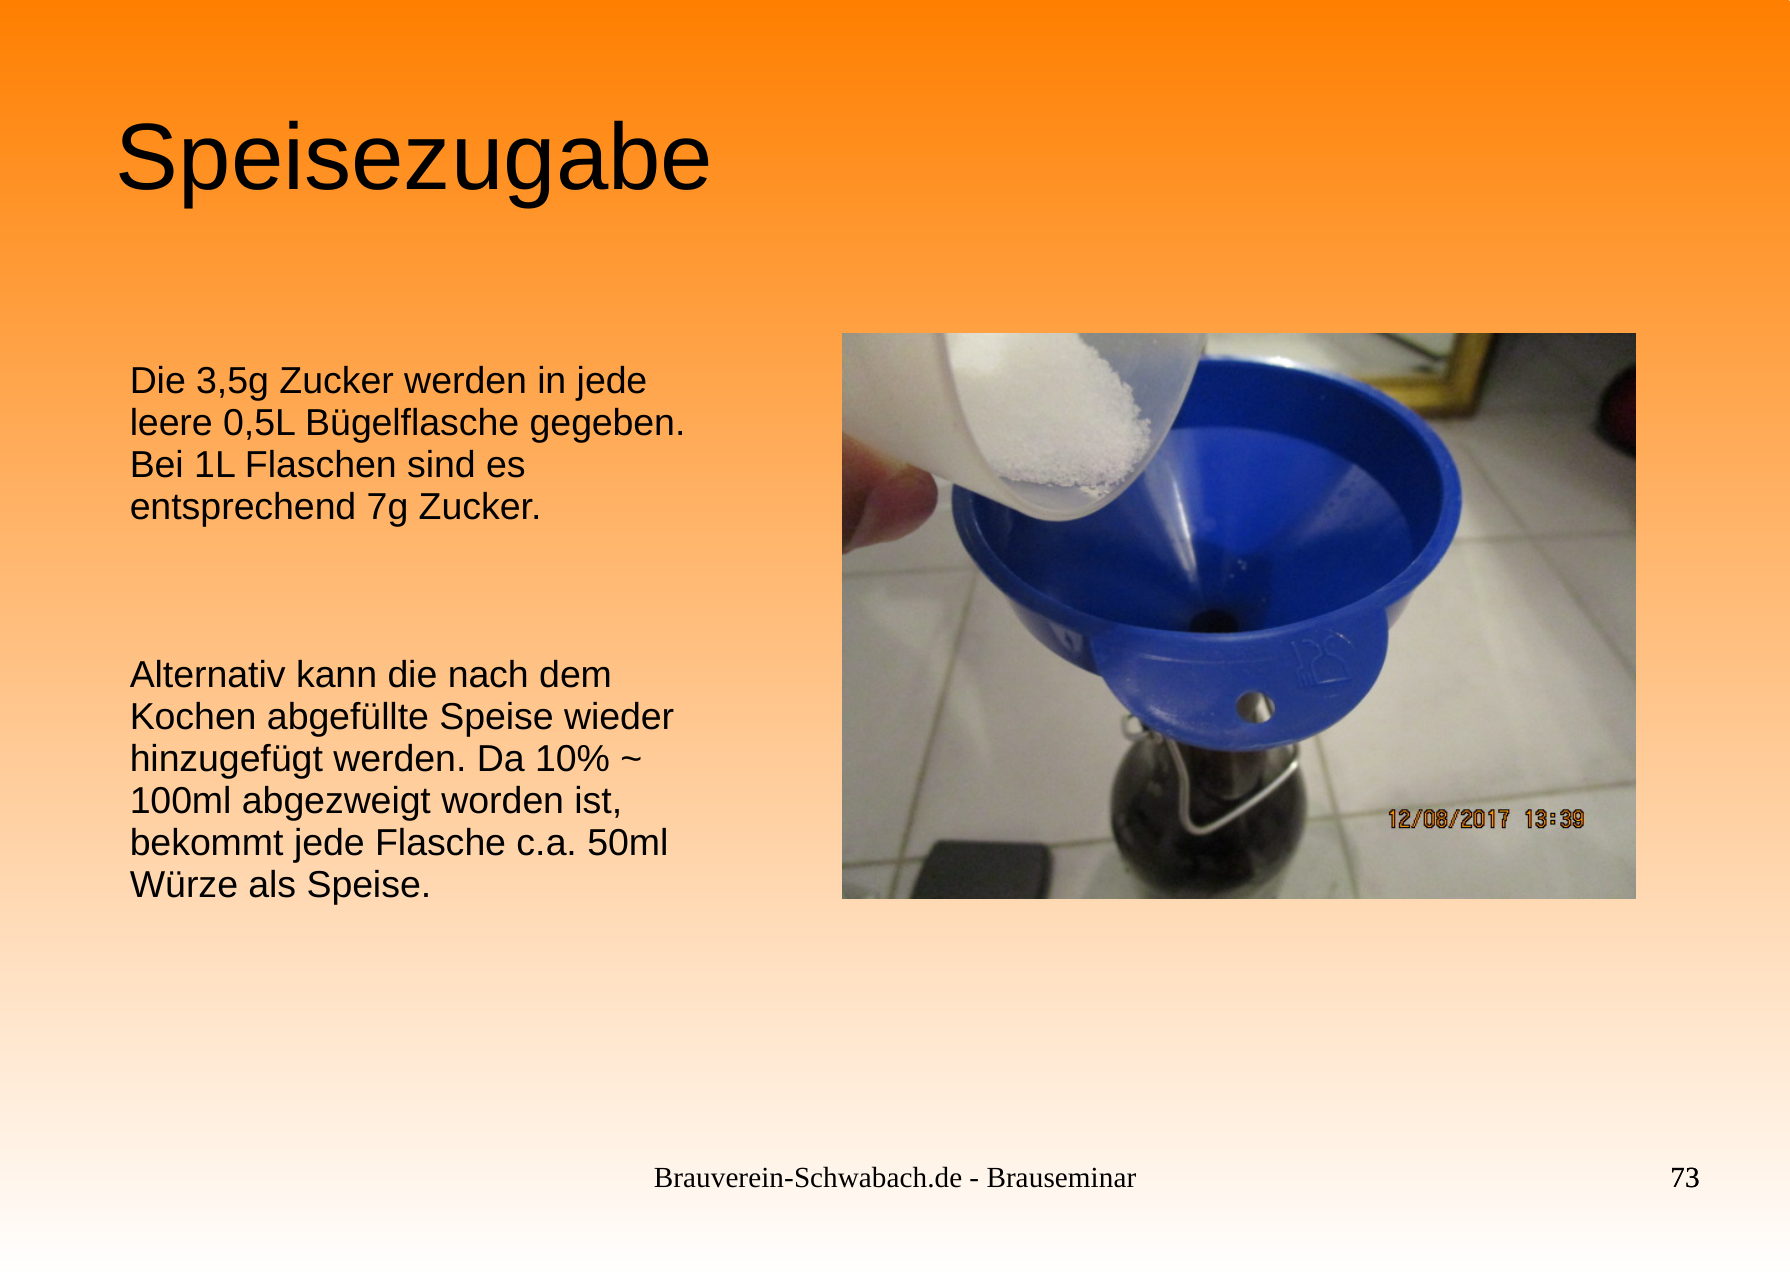

# Speisezugabe
Die 3,5g Zucker werden in jede leere 0,5L Bügelflasche gegeben. Bei 1L Flaschen sind es entsprechend 7g Zucker.
Alternativ kann die nach dem Kochen abgefüllte Speise wieder hinzugefügt werden. Da 10% ~ 100ml abgezweigt worden ist, bekommt jede Flasche c.a. 50ml Würze als Speise.
Brauverein-Schwabach.de - Brauseminar
73